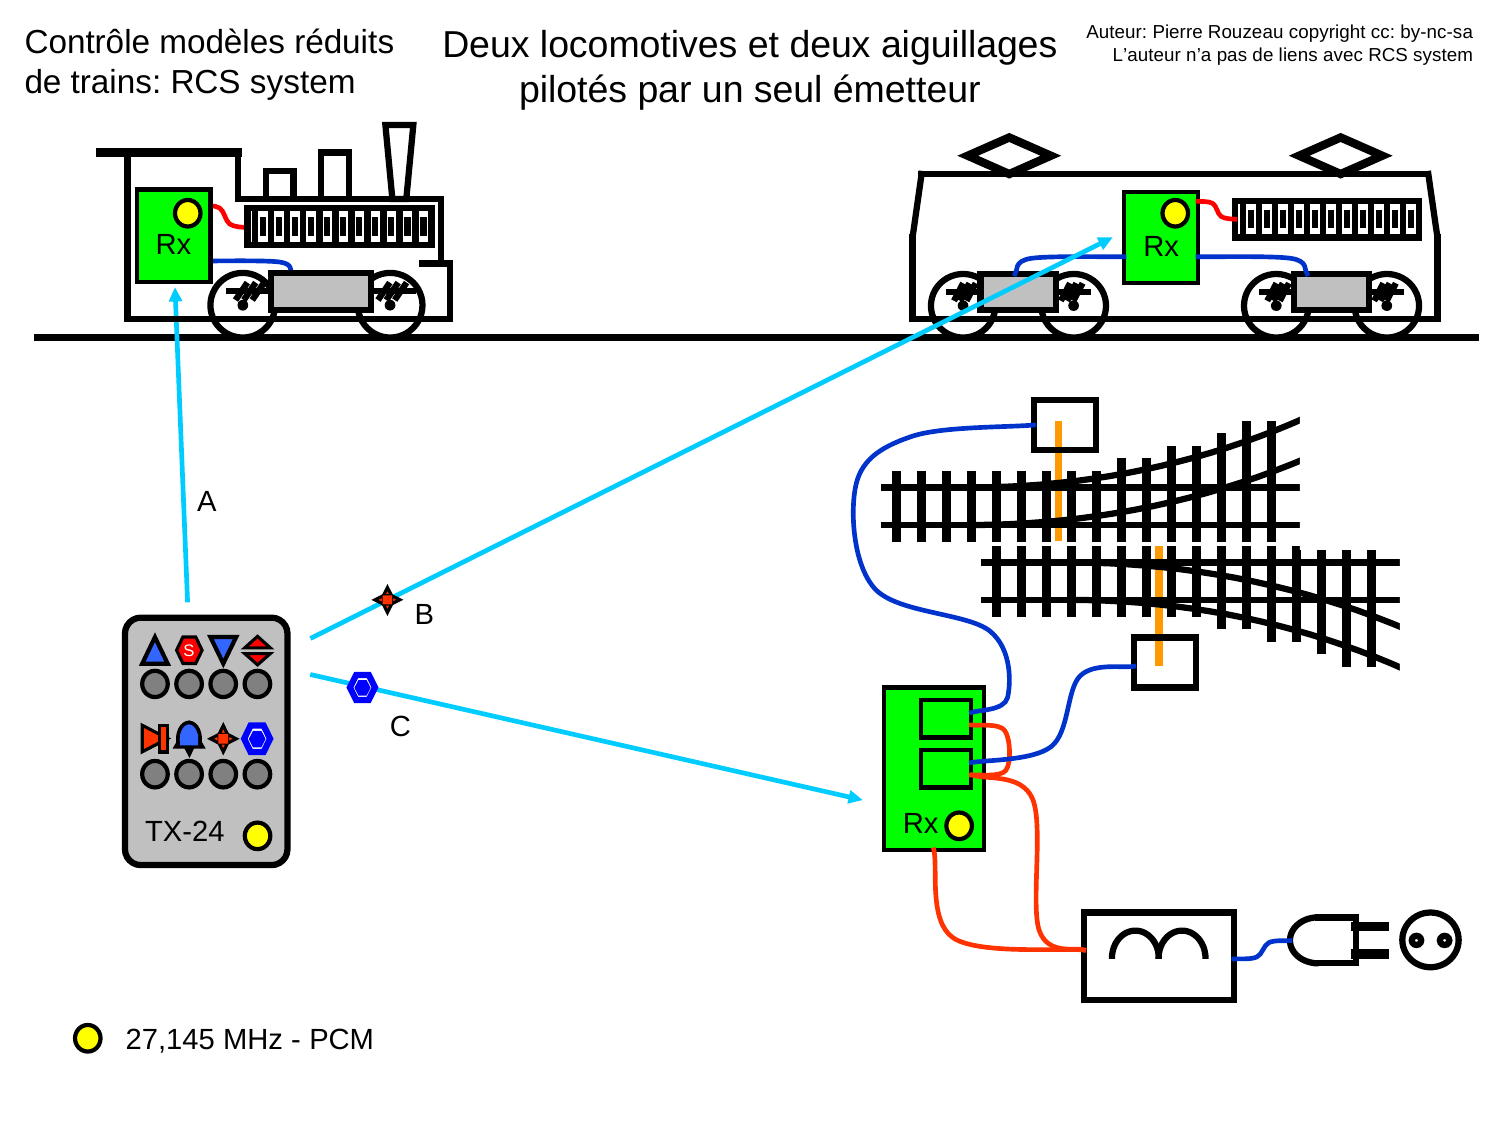

Contrôle modèles réduits
de trains: RCS system
Deux locomotives et deux aiguillages pilotés par un seul émetteur
Auteur: Pierre Rouzeau copyright cc: by-nc-sa
L’auteur n’a pas de liens avec RCS system
Rx
Rx
A
B
S
TX-24
C
Rx
27,145 MHz - PCM